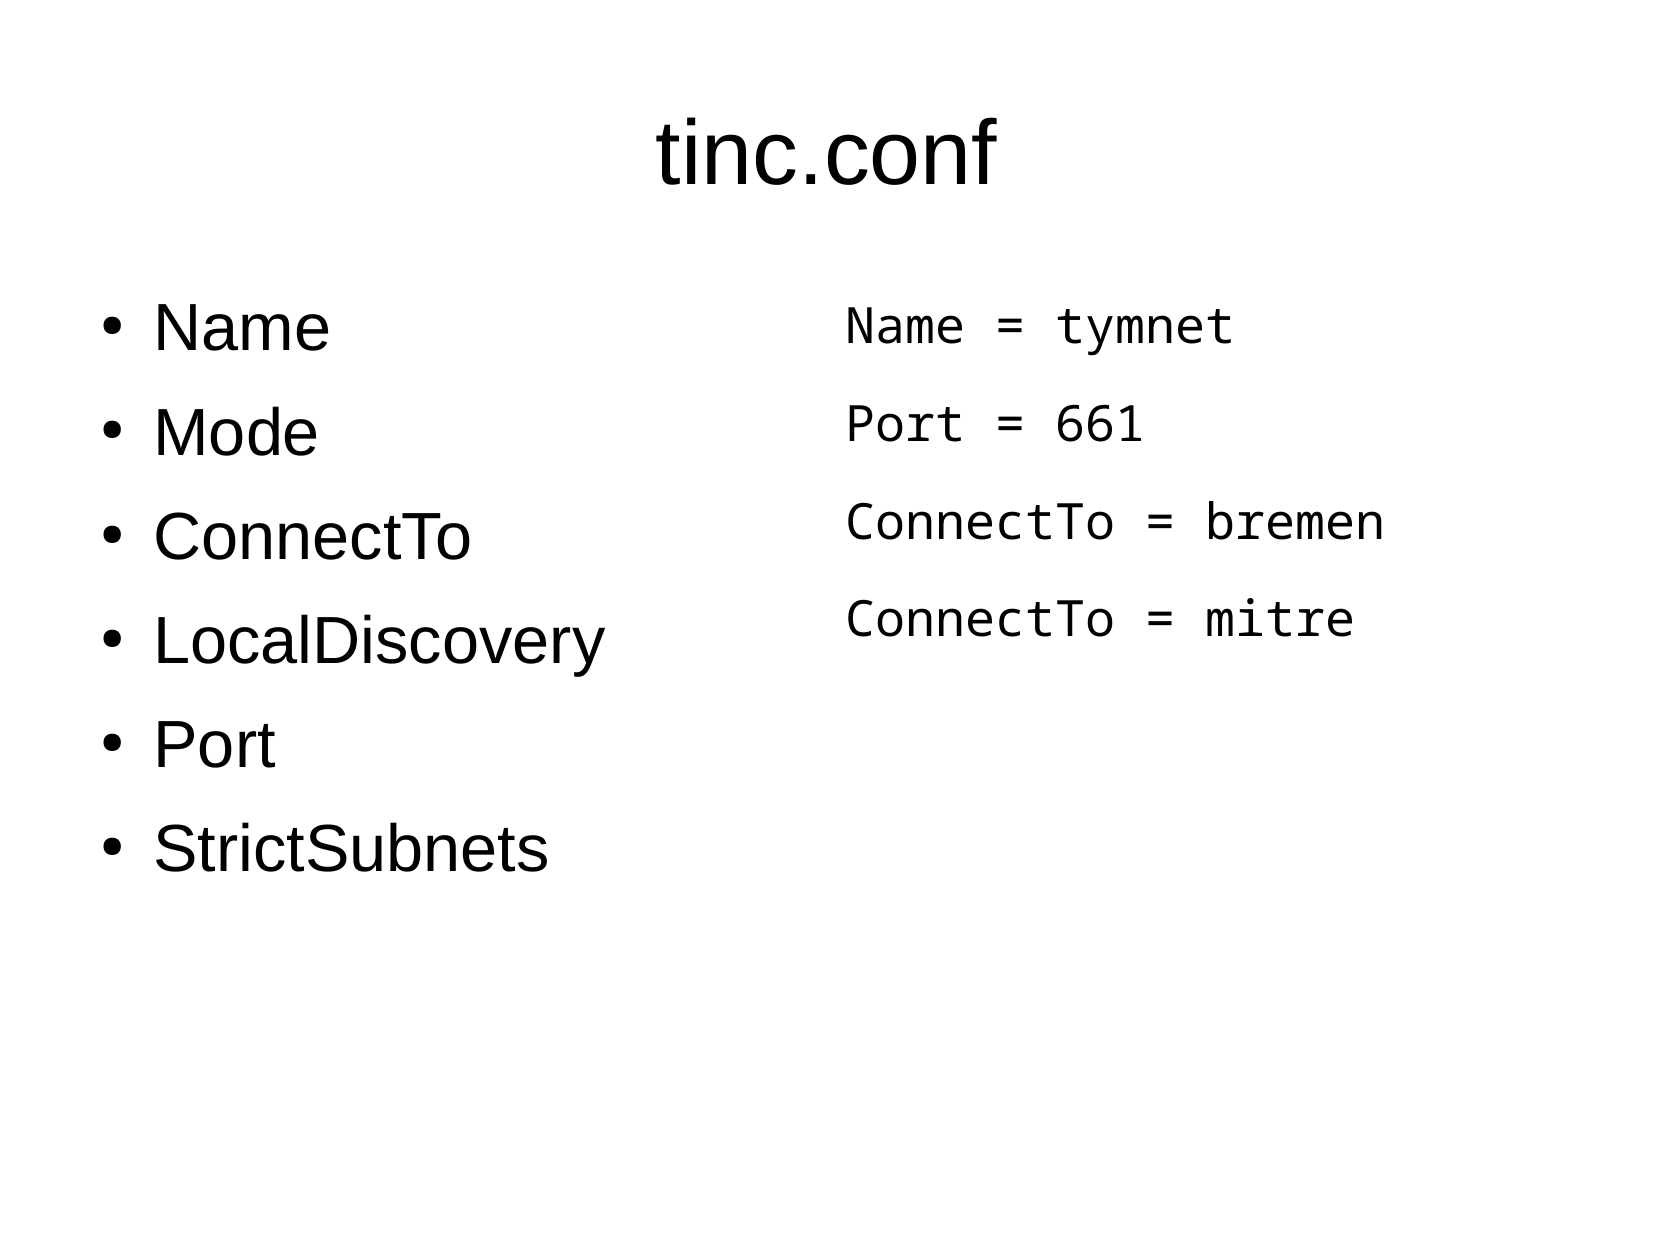

# tinc.conf
Name
Mode
ConnectTo
LocalDiscovery
Port
StrictSubnets
Name = tymnet
Port = 661
ConnectTo = bremen
ConnectTo = mitre